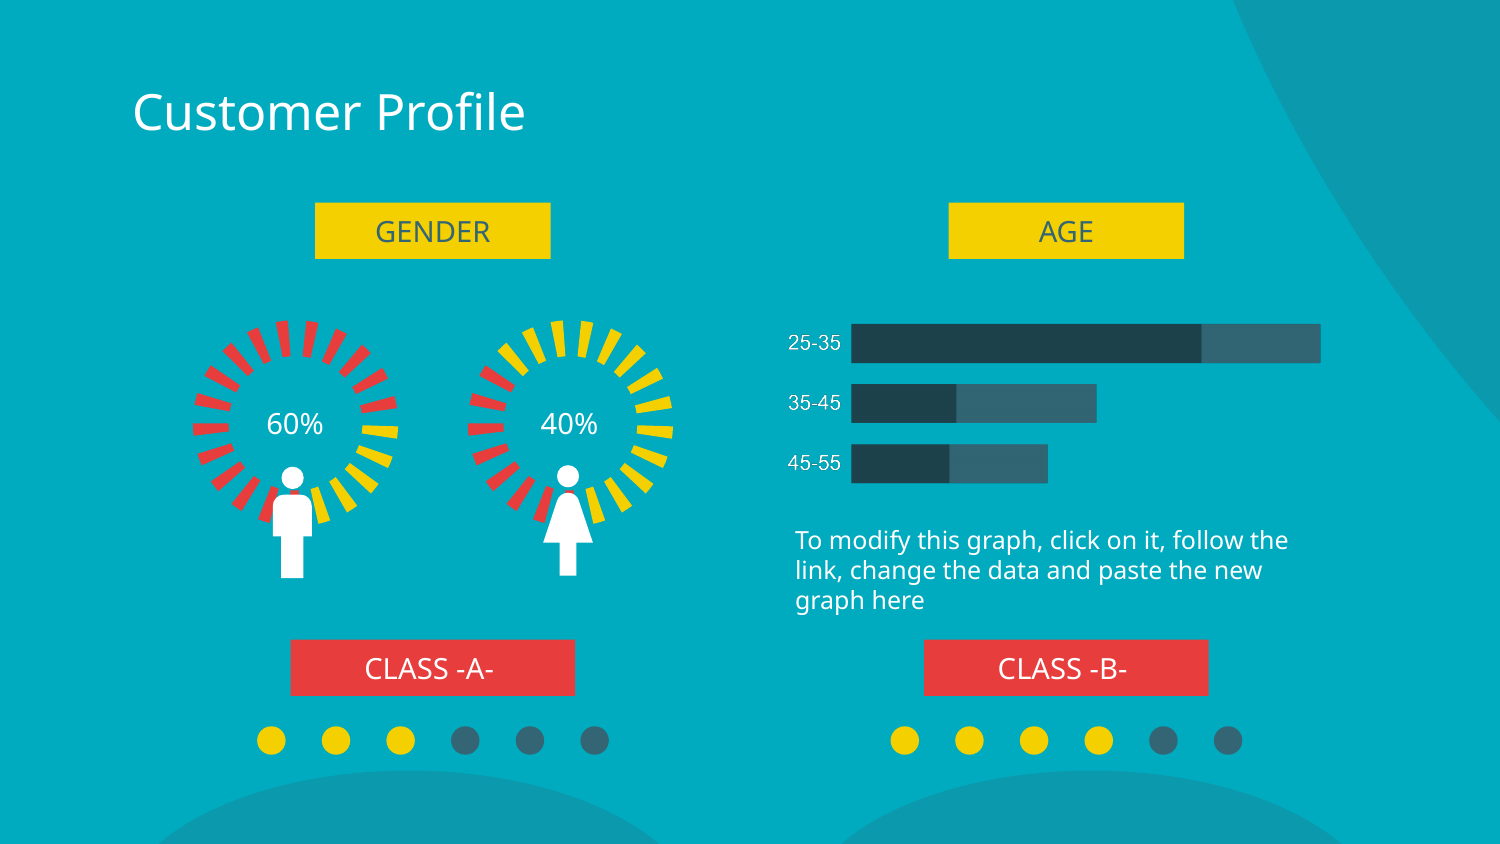

# Customer Profile
GENDER
AGE
60%
40%
To modify this graph, click on it, follow the link, change the data and paste the new graph here
CLASS -A-
CLASS -B-